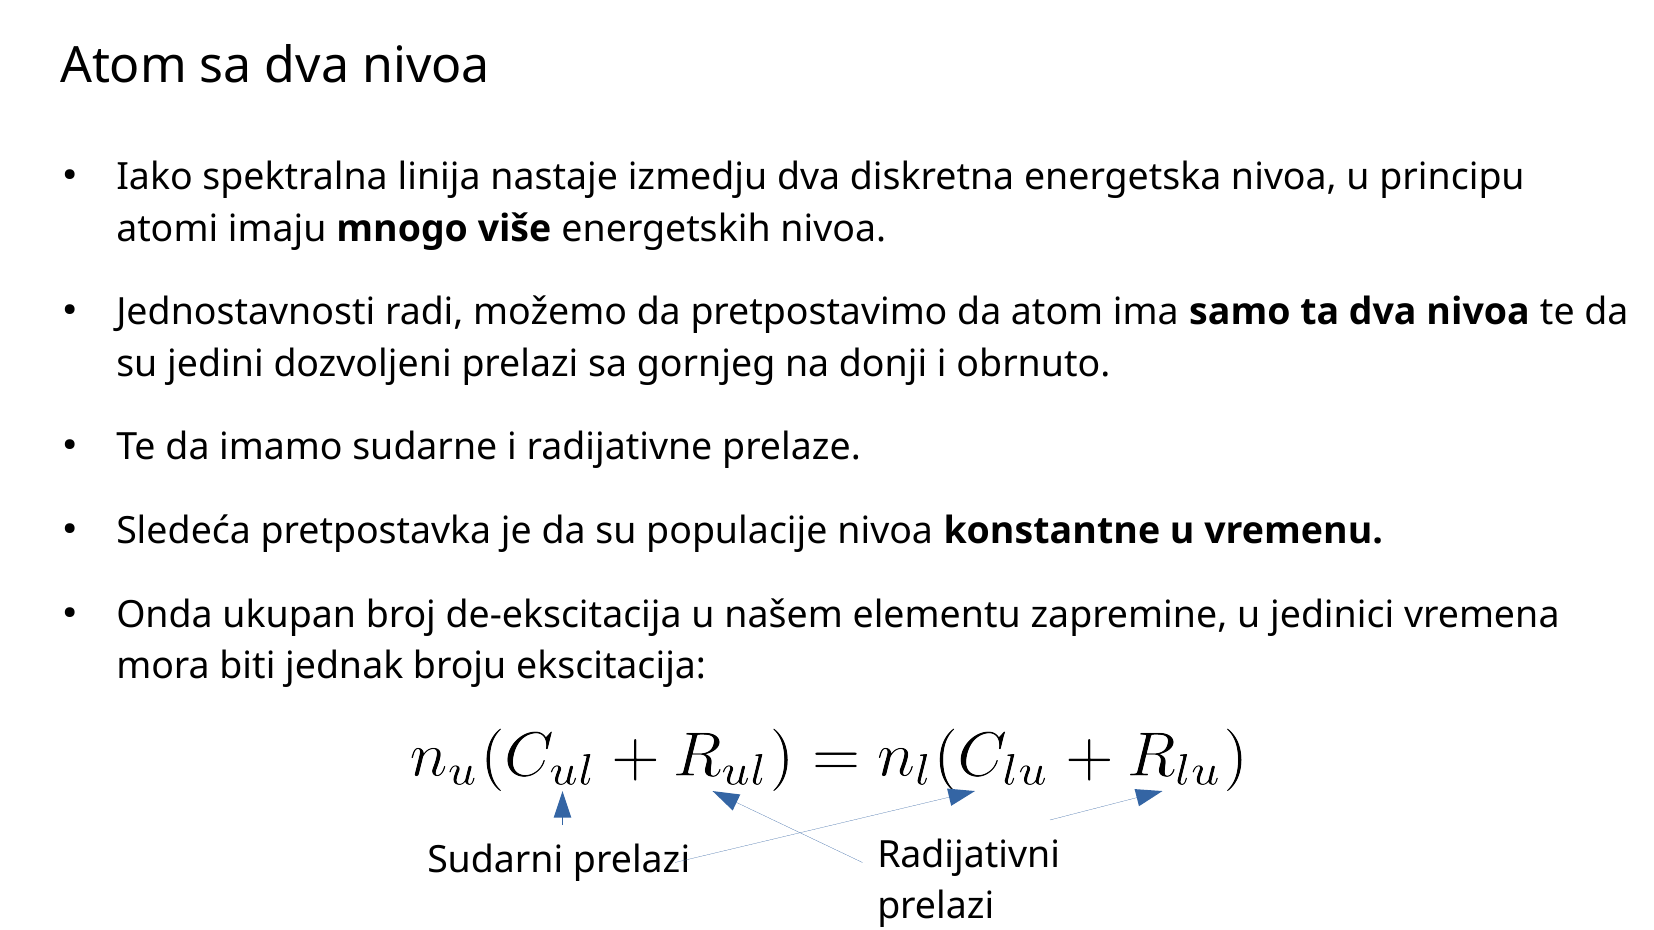

# Atom sa dva nivoa
Iako spektralna linija nastaje izmedju dva diskretna energetska nivoa, u principu atomi imaju mnogo više energetskih nivoa.
Jednostavnosti radi, možemo da pretpostavimo da atom ima samo ta dva nivoa te da su jedini dozvoljeni prelazi sa gornjeg na donji i obrnuto.
Te da imamo sudarne i radijativne prelaze.
Sledeća pretpostavka je da su populacije nivoa konstantne u vremenu.
Onda ukupan broj de-ekscitacija u našem elementu zapremine, u jedinici vremena mora biti jednak broju ekscitacija:
Radijativni prelazi
Sudarni prelazi